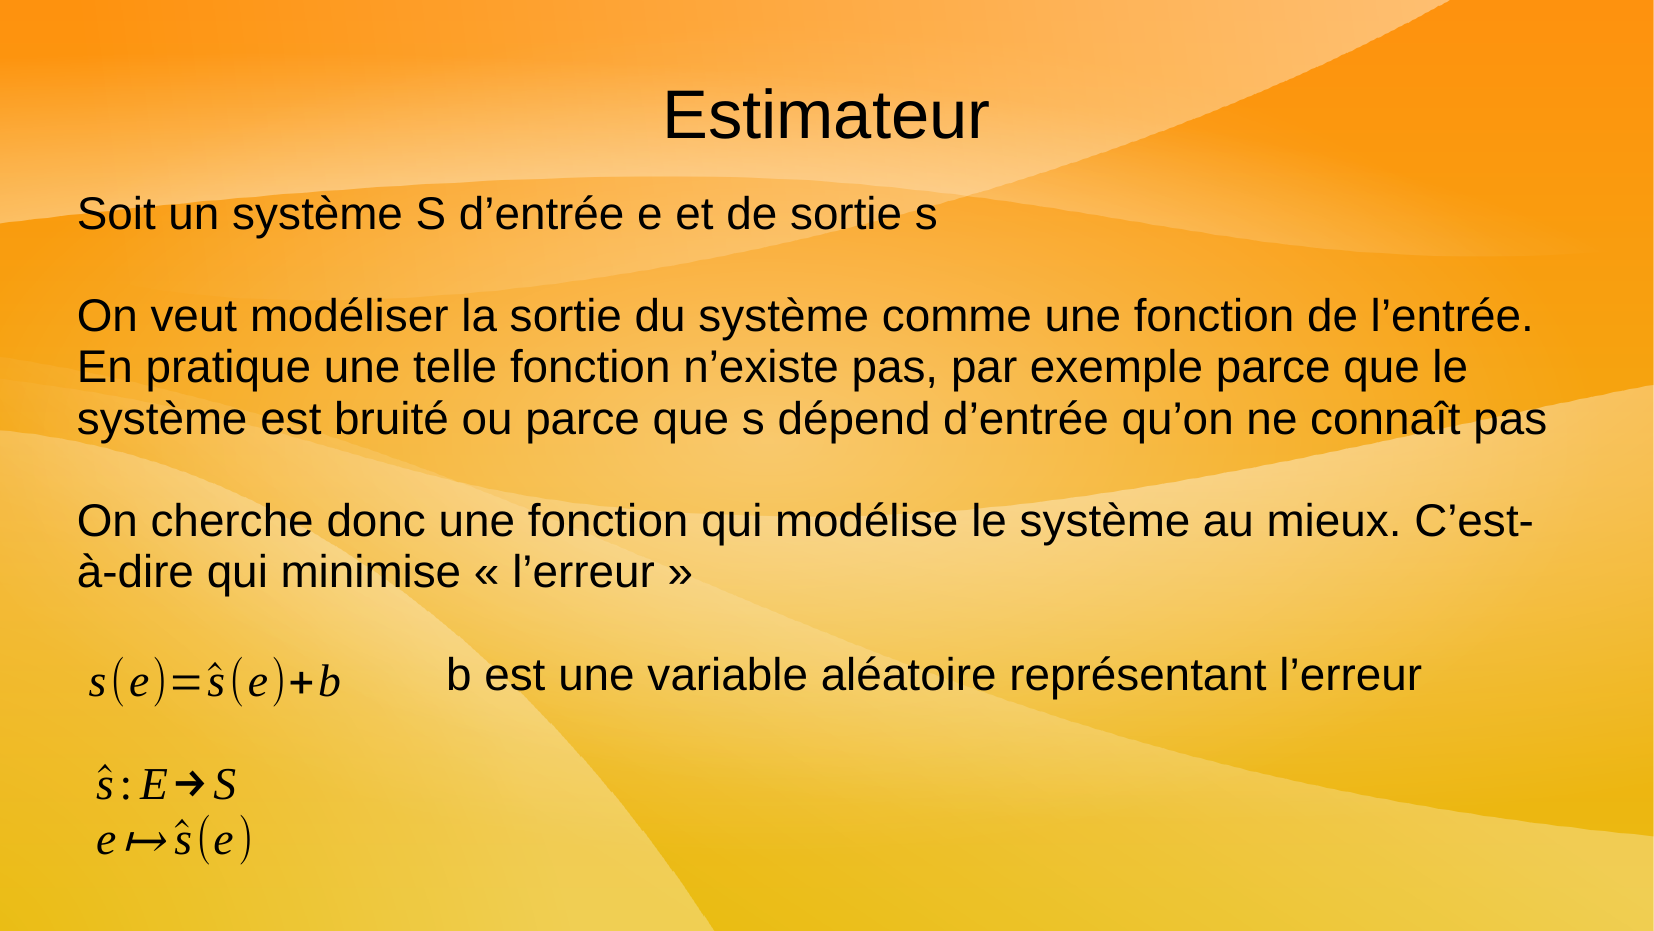

# Estimateur
Soit un système S d’entrée e et de sortie s
On veut modéliser la sortie du système comme une fonction de l’entrée.
En pratique une telle fonction n’existe pas, par exemple parce que le système est bruité ou parce que s dépend d’entrée qu’on ne connaît pas
On cherche donc une fonction qui modélise le système au mieux. C’est-à-dire qui minimise « l’erreur »
					b est une variable aléatoire représentant l’erreur